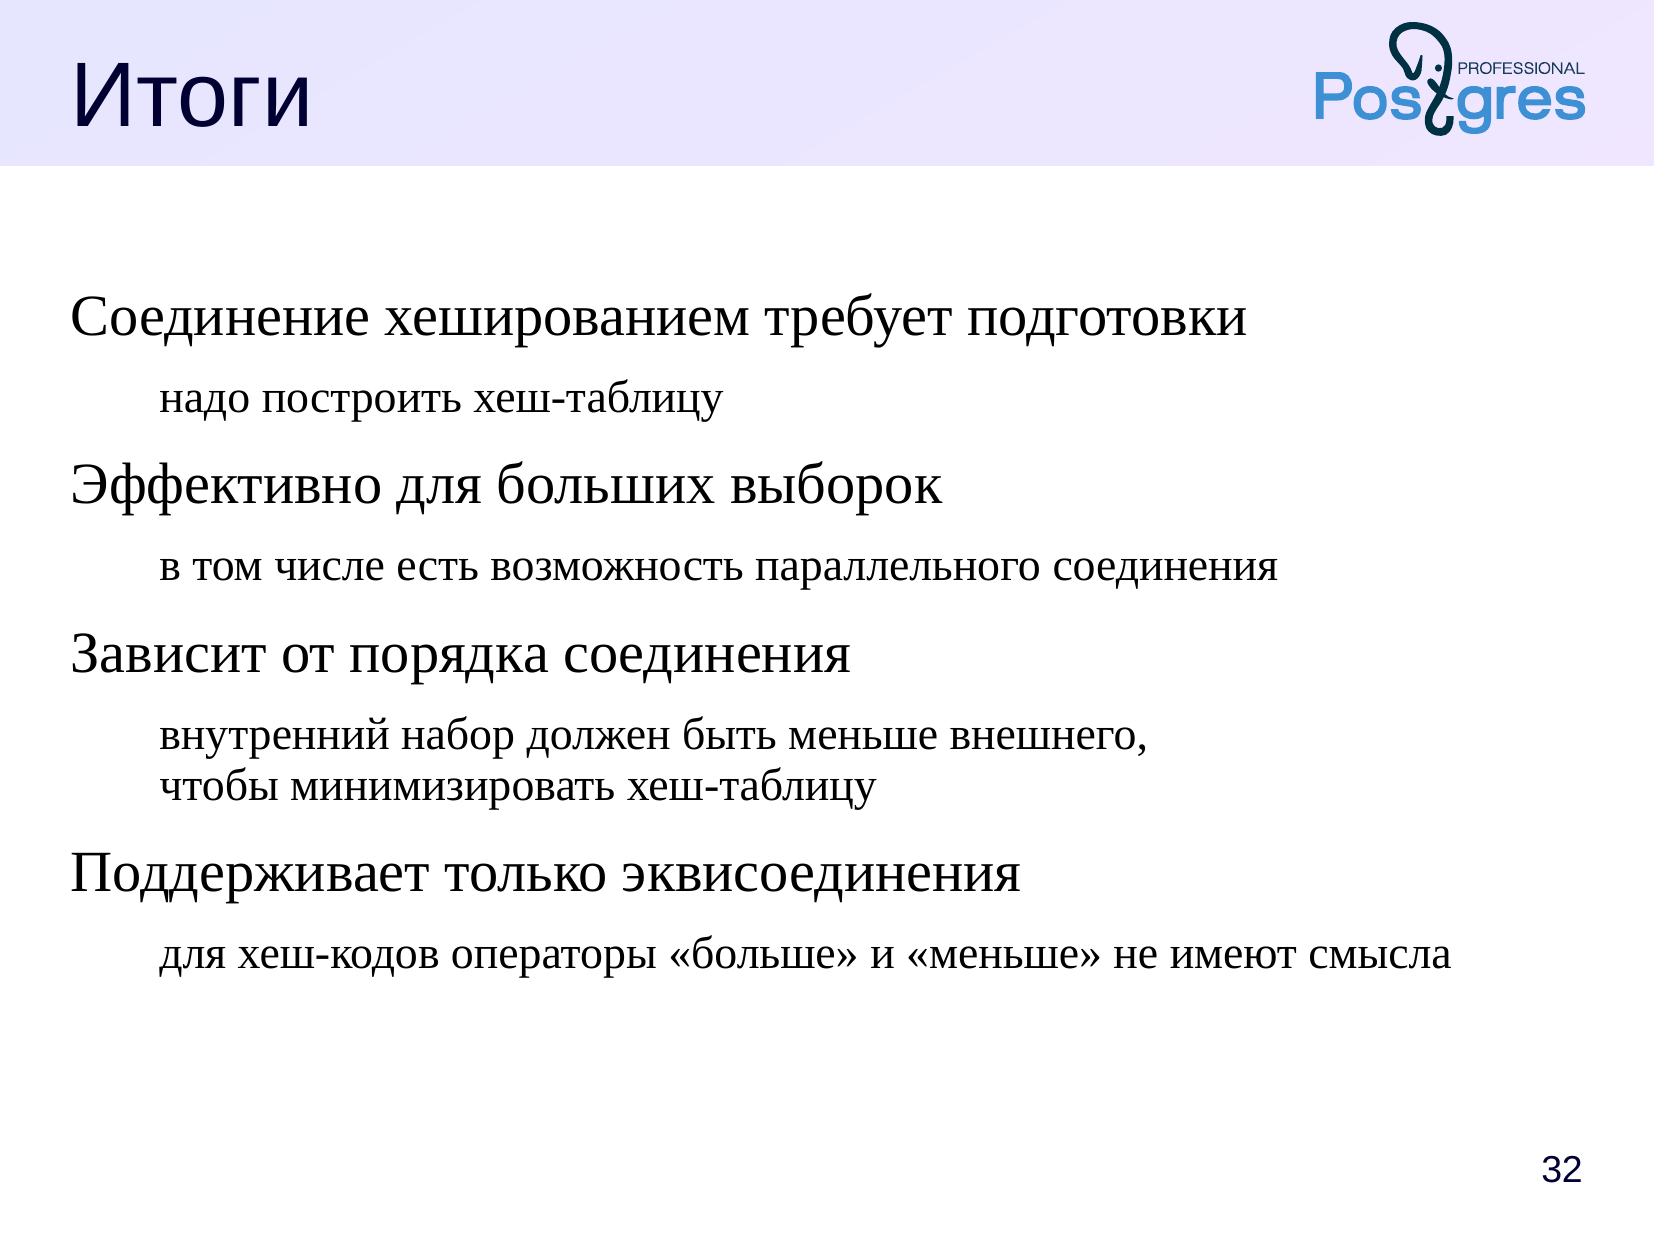

# Итоги
Соединение хешированием требует подготовки
надо построить хеш-таблицу
Эффективно для больших выборок
в том числе есть возможность параллельного соединения
Зависит от порядка соединения
внутренний набор должен быть меньше внешнего,
чтобы минимизировать хеш-таблицу
Поддерживает только эквисоединения
для хеш-кодов операторы «больше» и «меньше» не имеют смысла